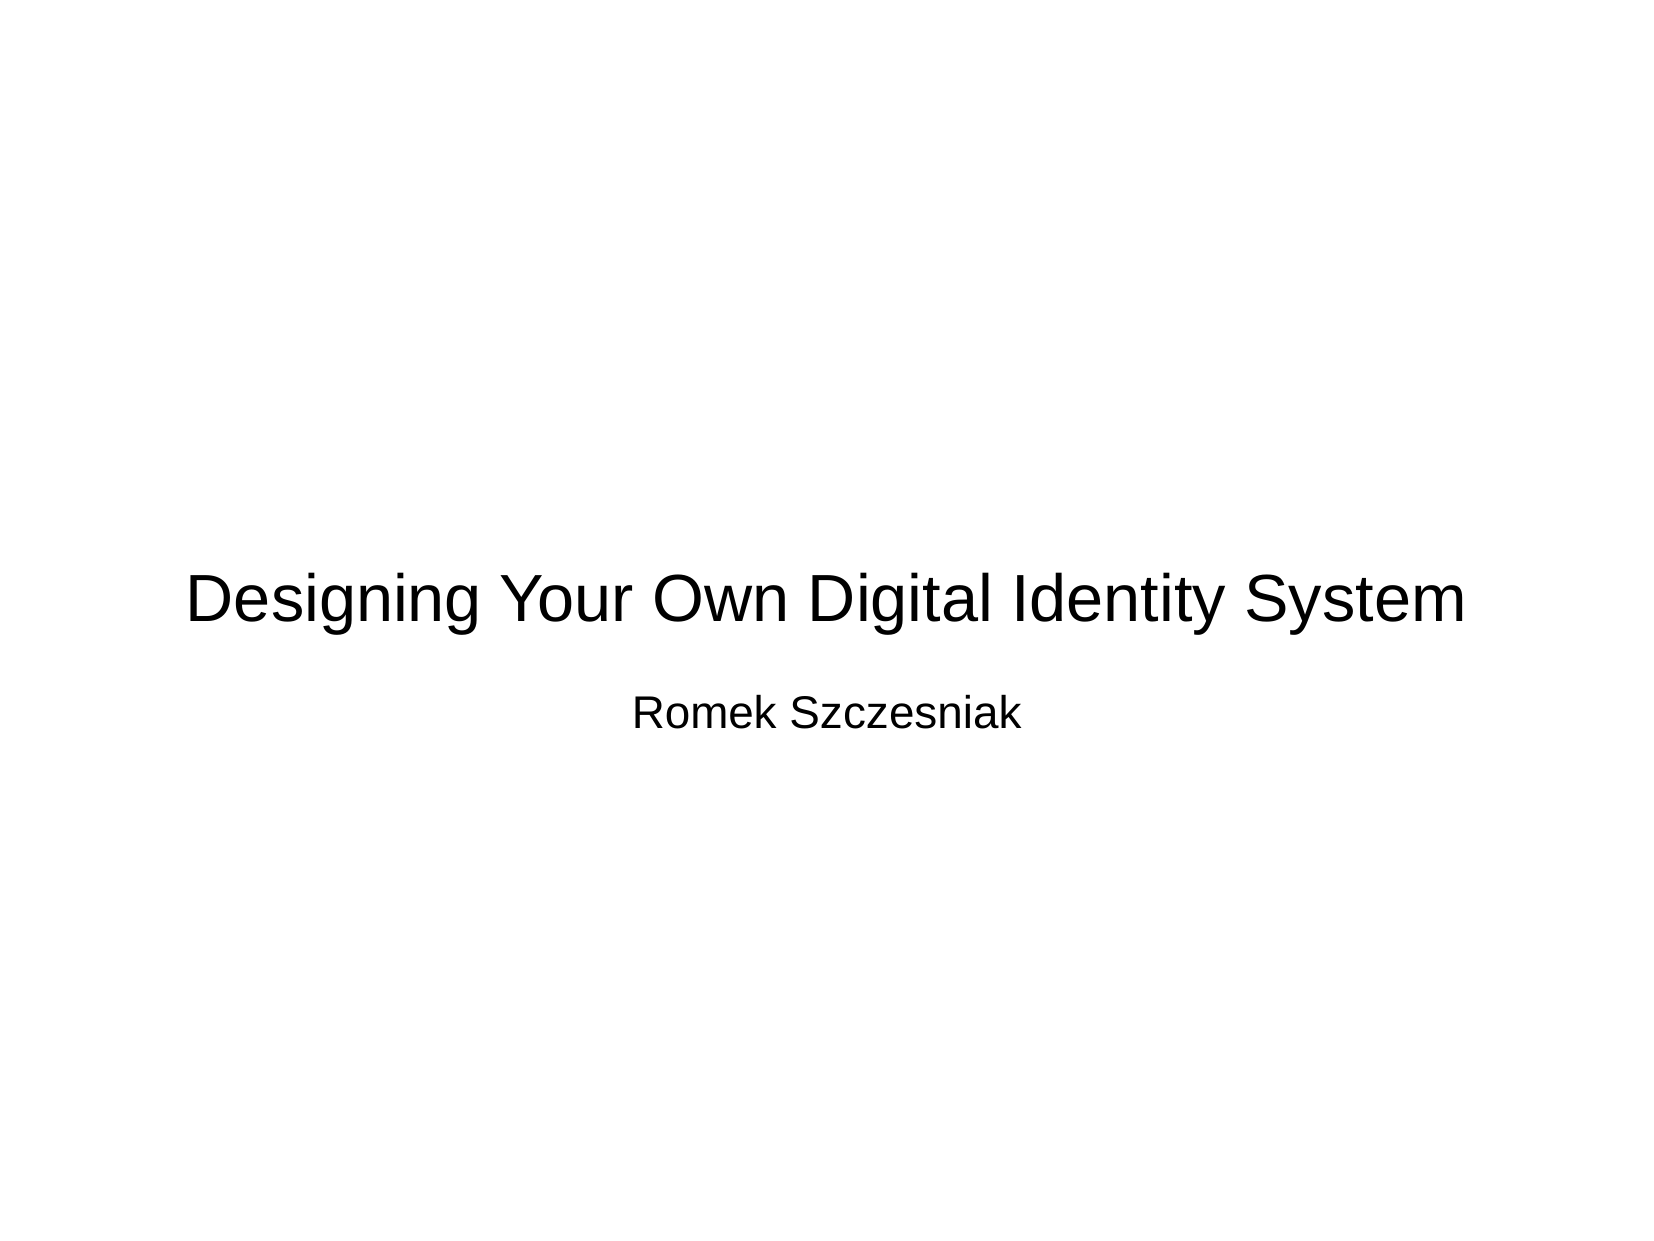

#
Designing Your Own Digital Identity System
Romek Szczesniak